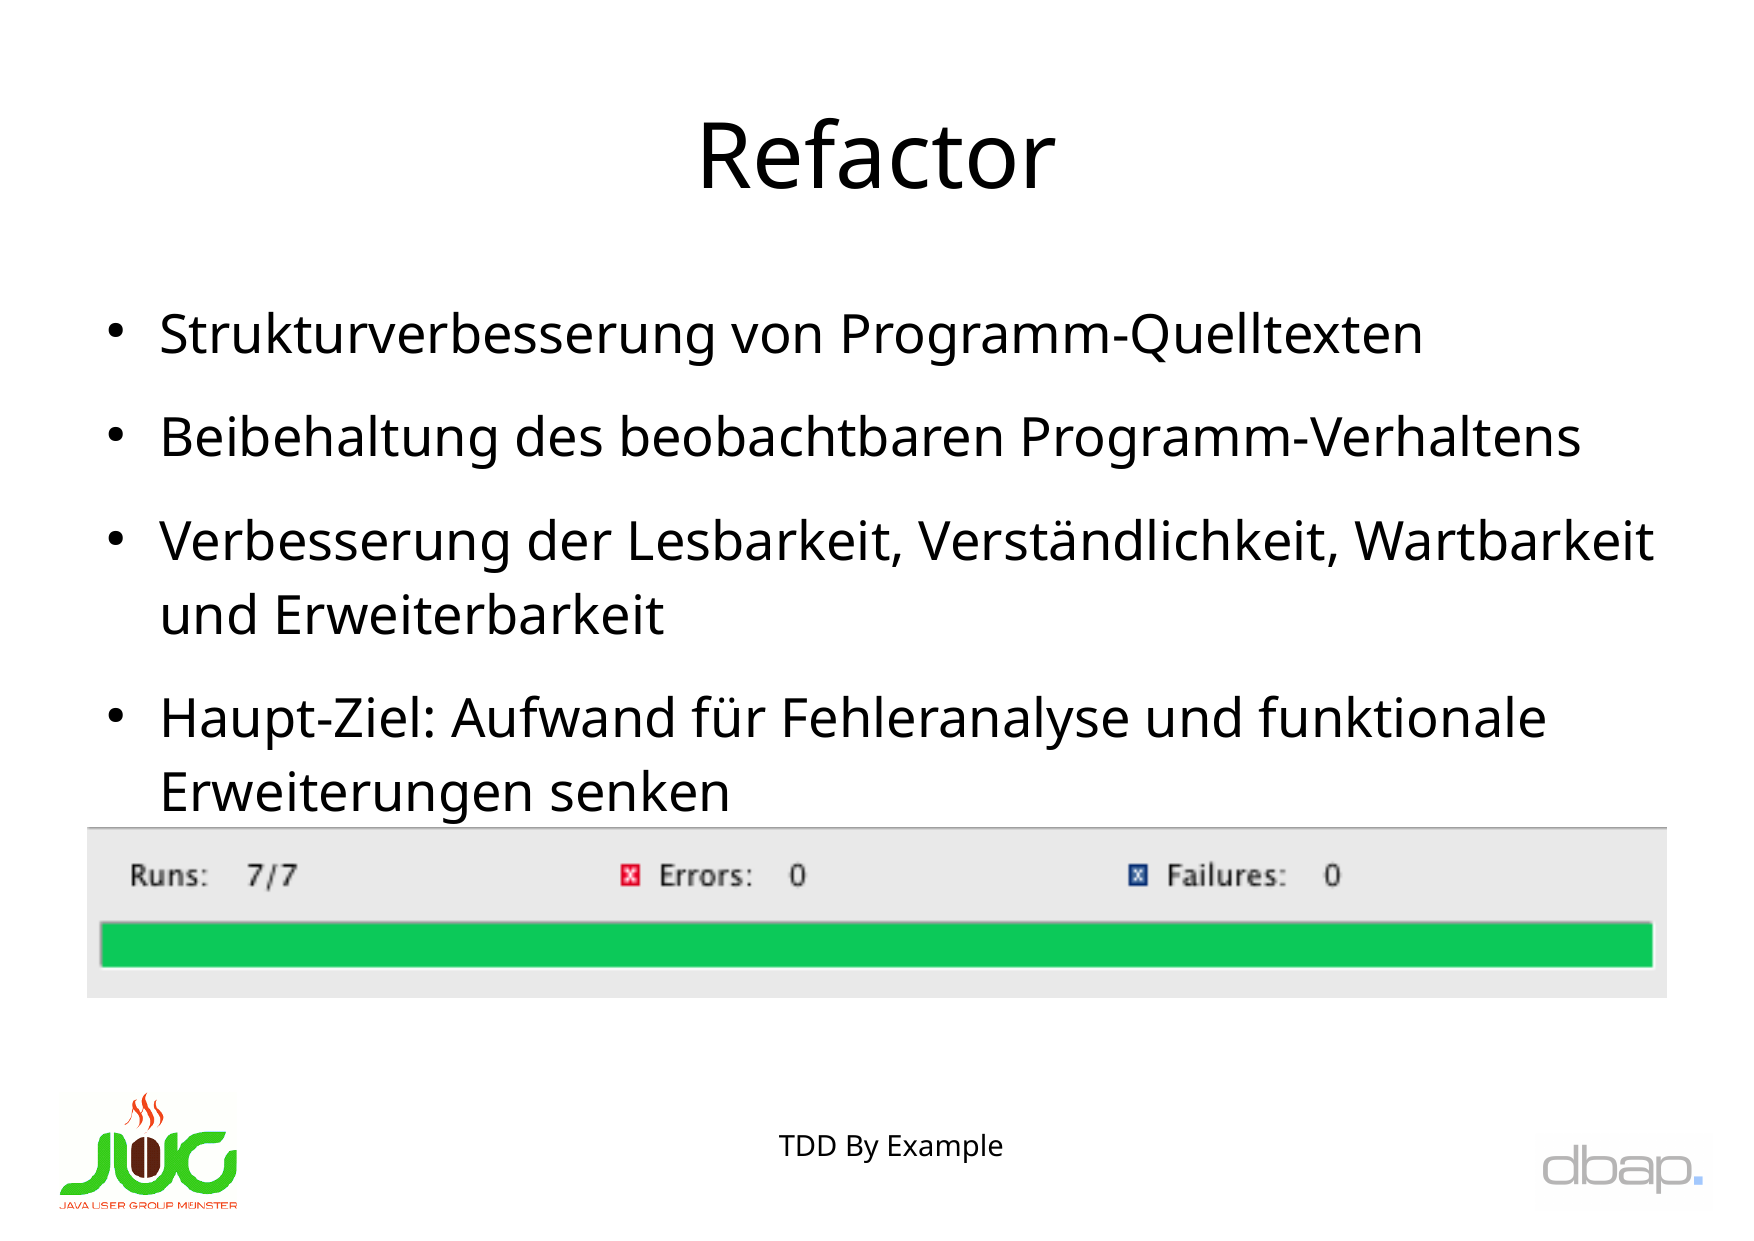

# Refactor
Strukturverbesserung von Programm-Quelltexten
Beibehaltung des beobachtbaren Programm-Verhaltens
Verbesserung der Lesbarkeit, Verständlichkeit, Wartbarkeit und Erweiterbarkeit
Haupt-Ziel: Aufwand für Fehleranalyse und funktionale Erweiterungen senken
TDD By Example